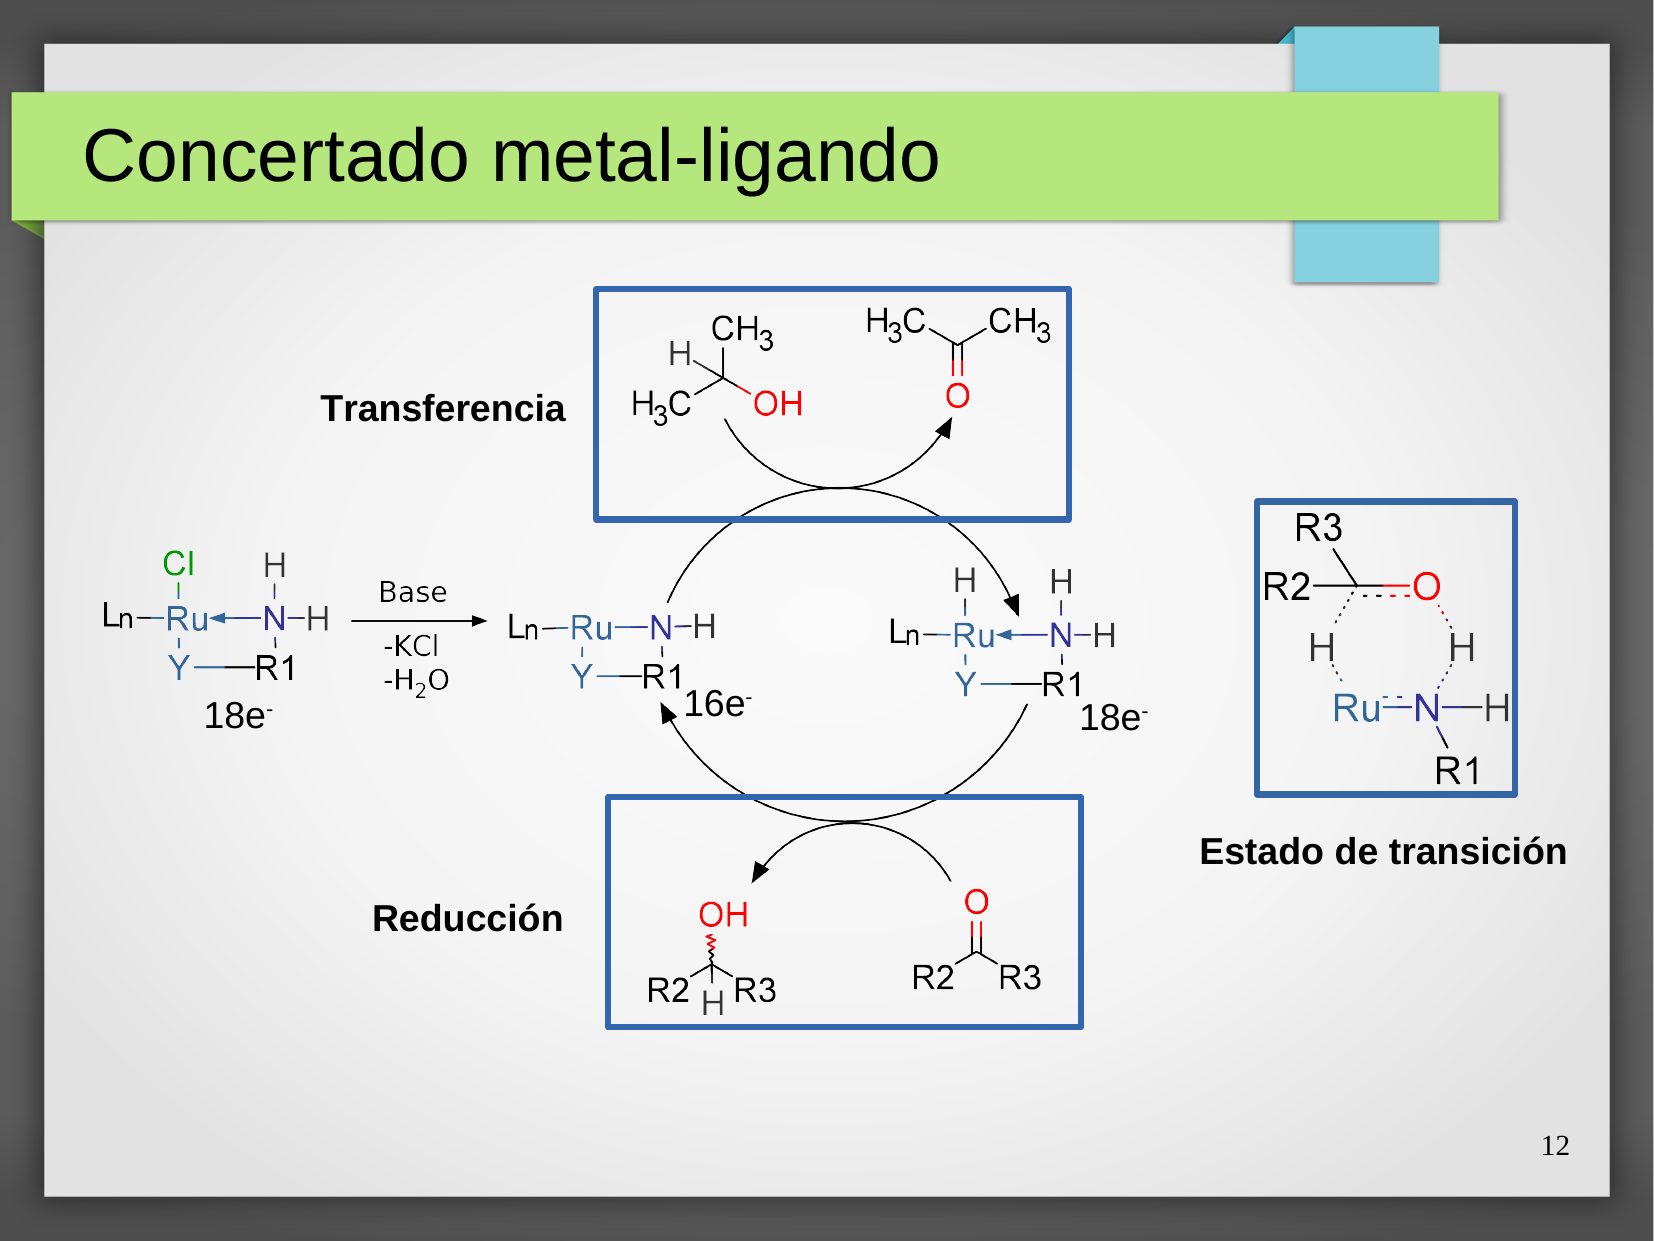

# Concertado metal-ligando
Transferencia
16e-
18e-
18e-
Estado de transición
Reducción
12